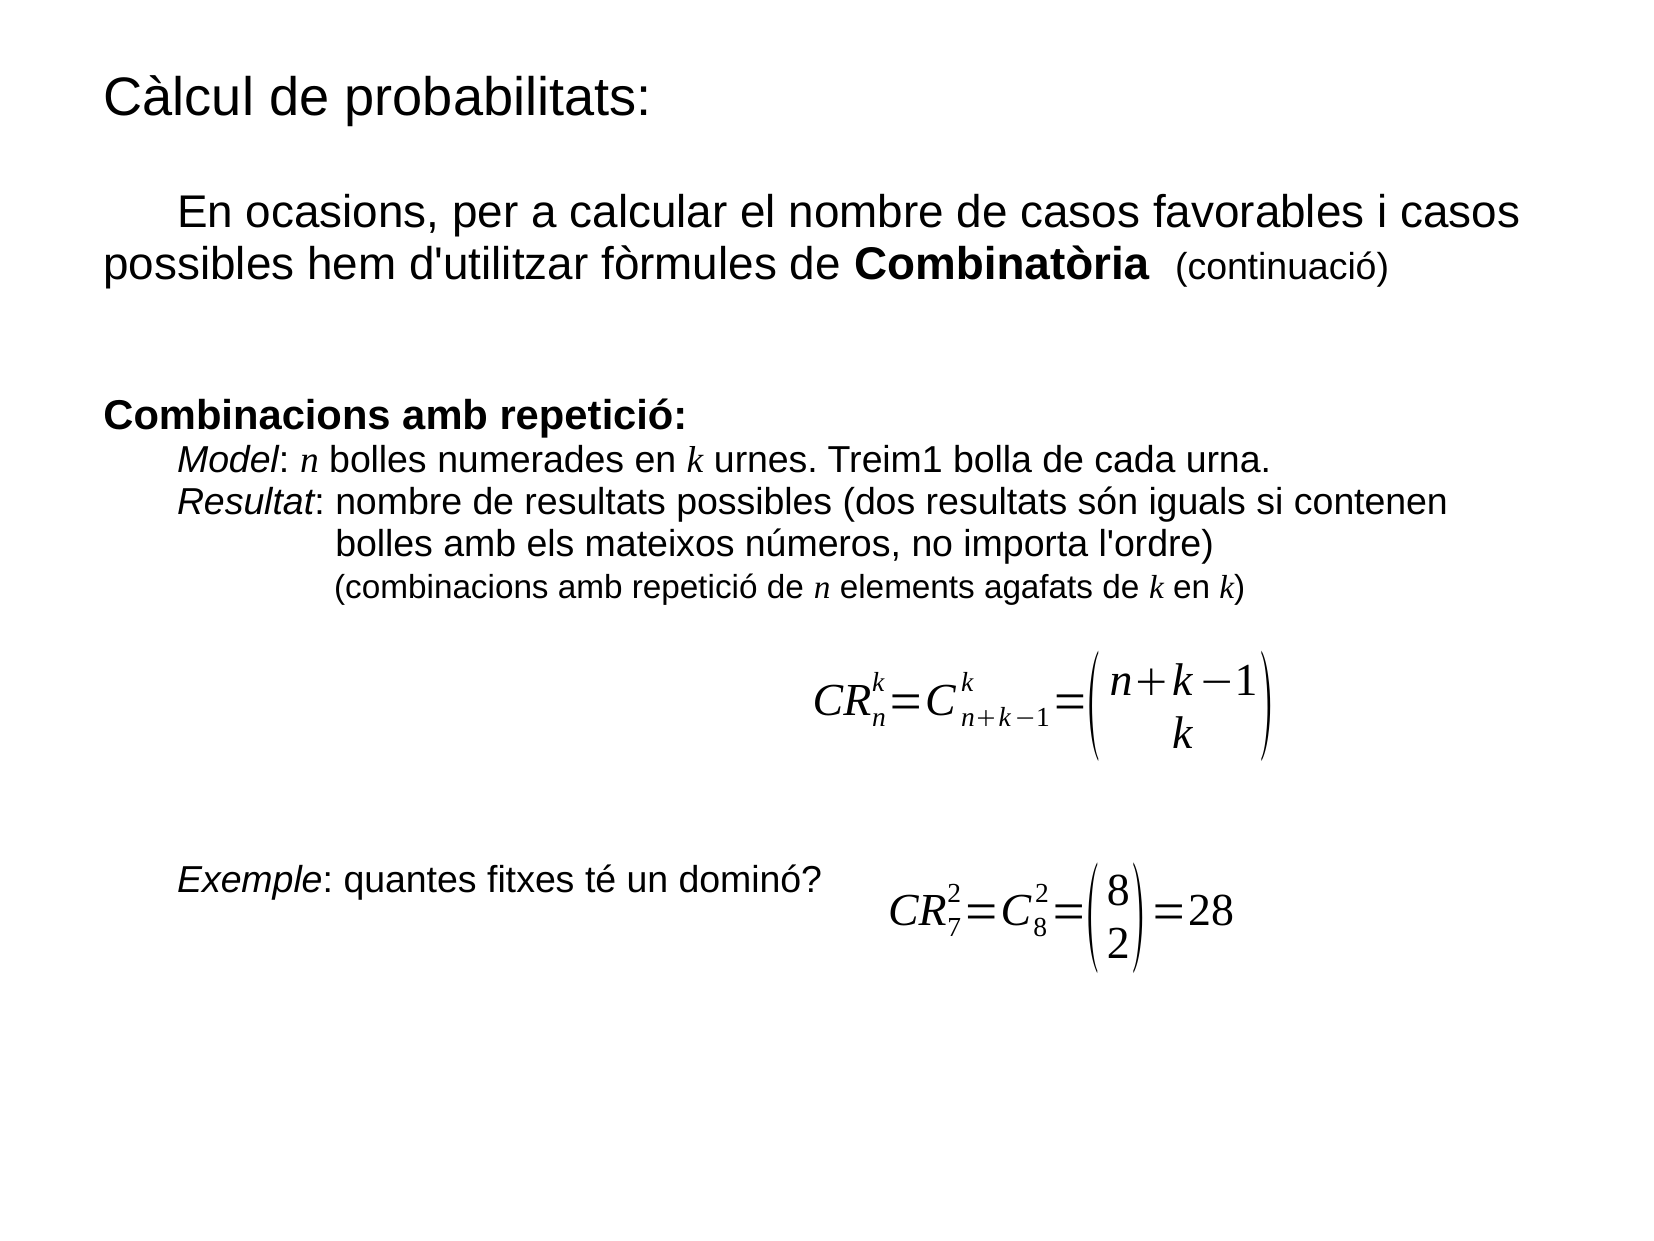

Càlcul de probabilitats:
	En ocasions, per a calcular el nombre de casos favorables i casos possibles hem d'utilitzar fòrmules de Combinatòria (continuació)
Combinacions amb repetició:
	Model: n bolles numerades en k urnes. Treim1 bolla de cada urna.
	Resultat: nombre de resultats possibles (dos resultats són iguals si contenen
			 bolles amb els mateixos números, no importa l'ordre)
			 (combinacions amb repetició de n elements agafats de k en k)
	Exemple: quantes fitxes té un dominó?